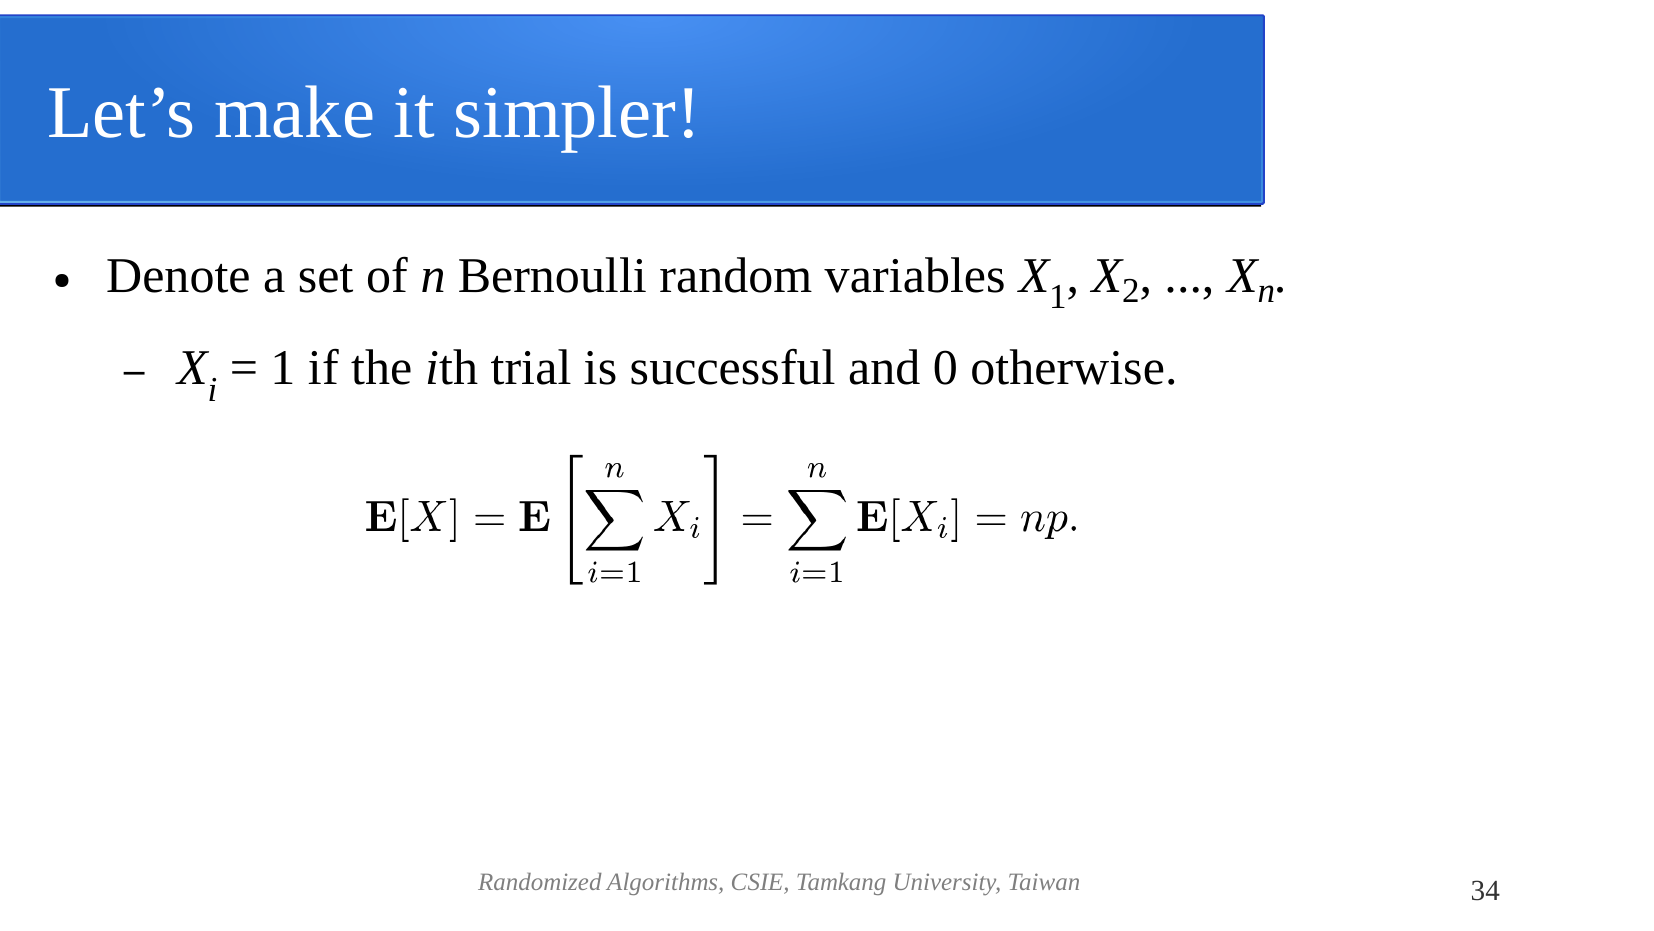

# Let’s make it simpler!
Denote a set of n Bernoulli random variables X1, X2, ..., Xn.
Xi = 1 if the ith trial is successful and 0 otherwise.
Randomized Algorithms, CSIE, Tamkang University, Taiwan
34